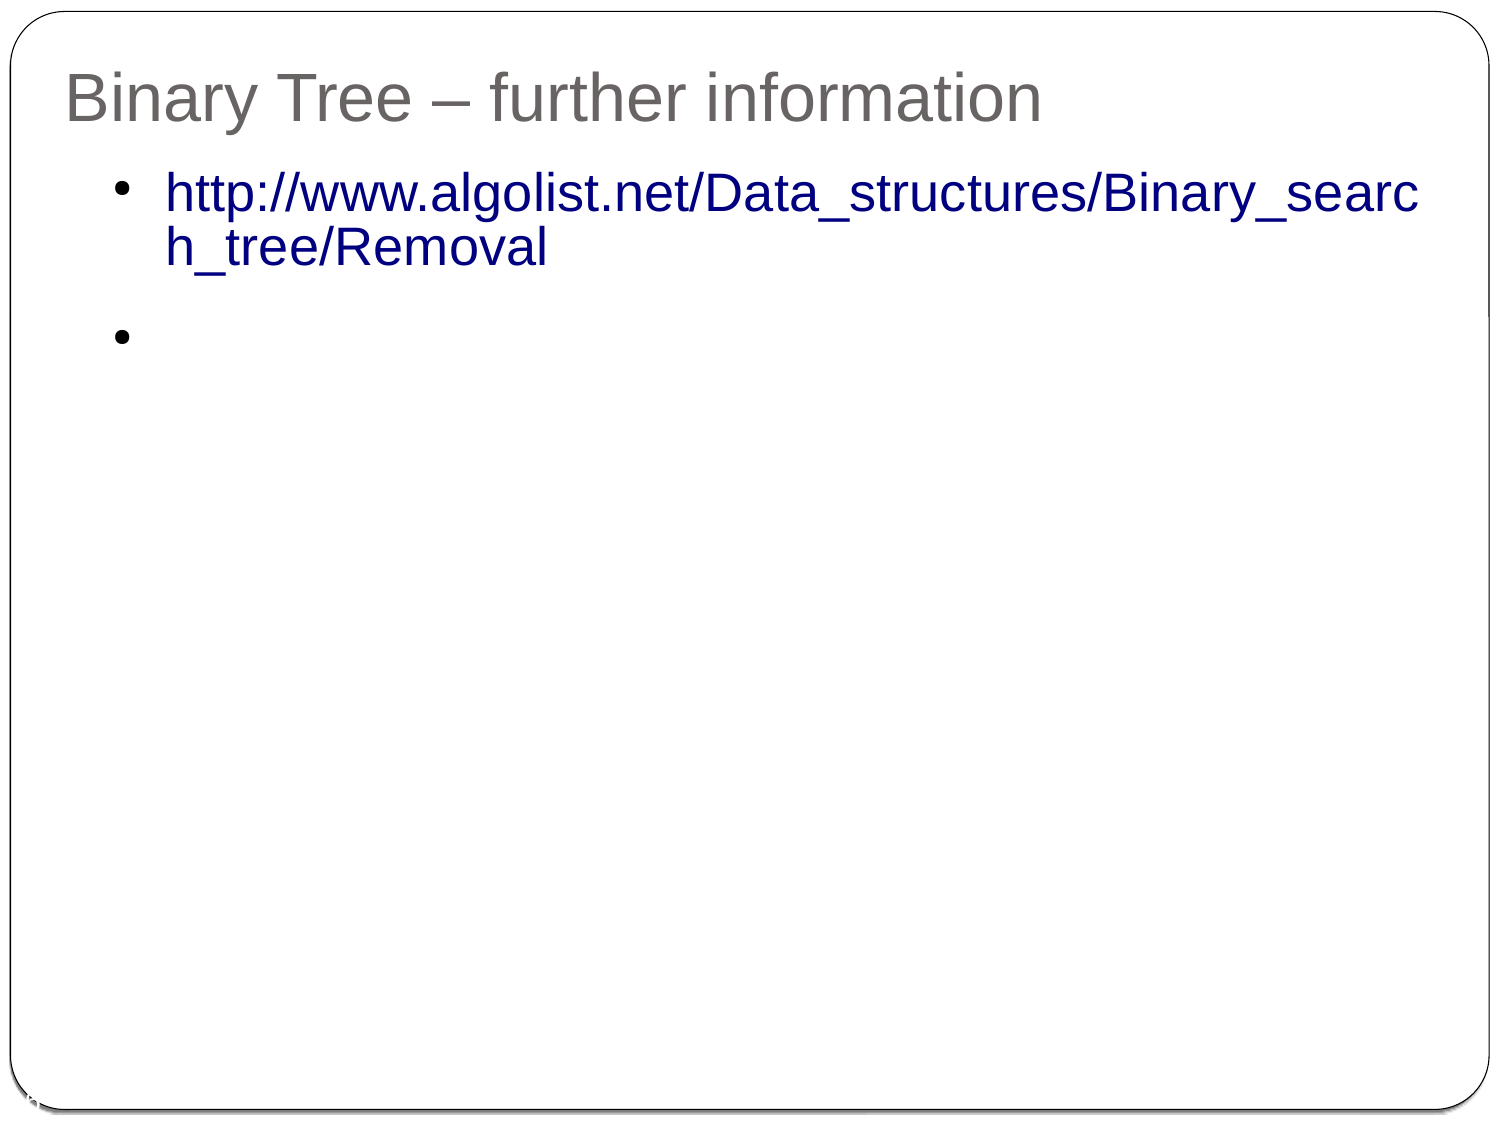

# Binary Tree – further information
http://www.algolist.net/Data_structures/Binary_search_tree/Removal